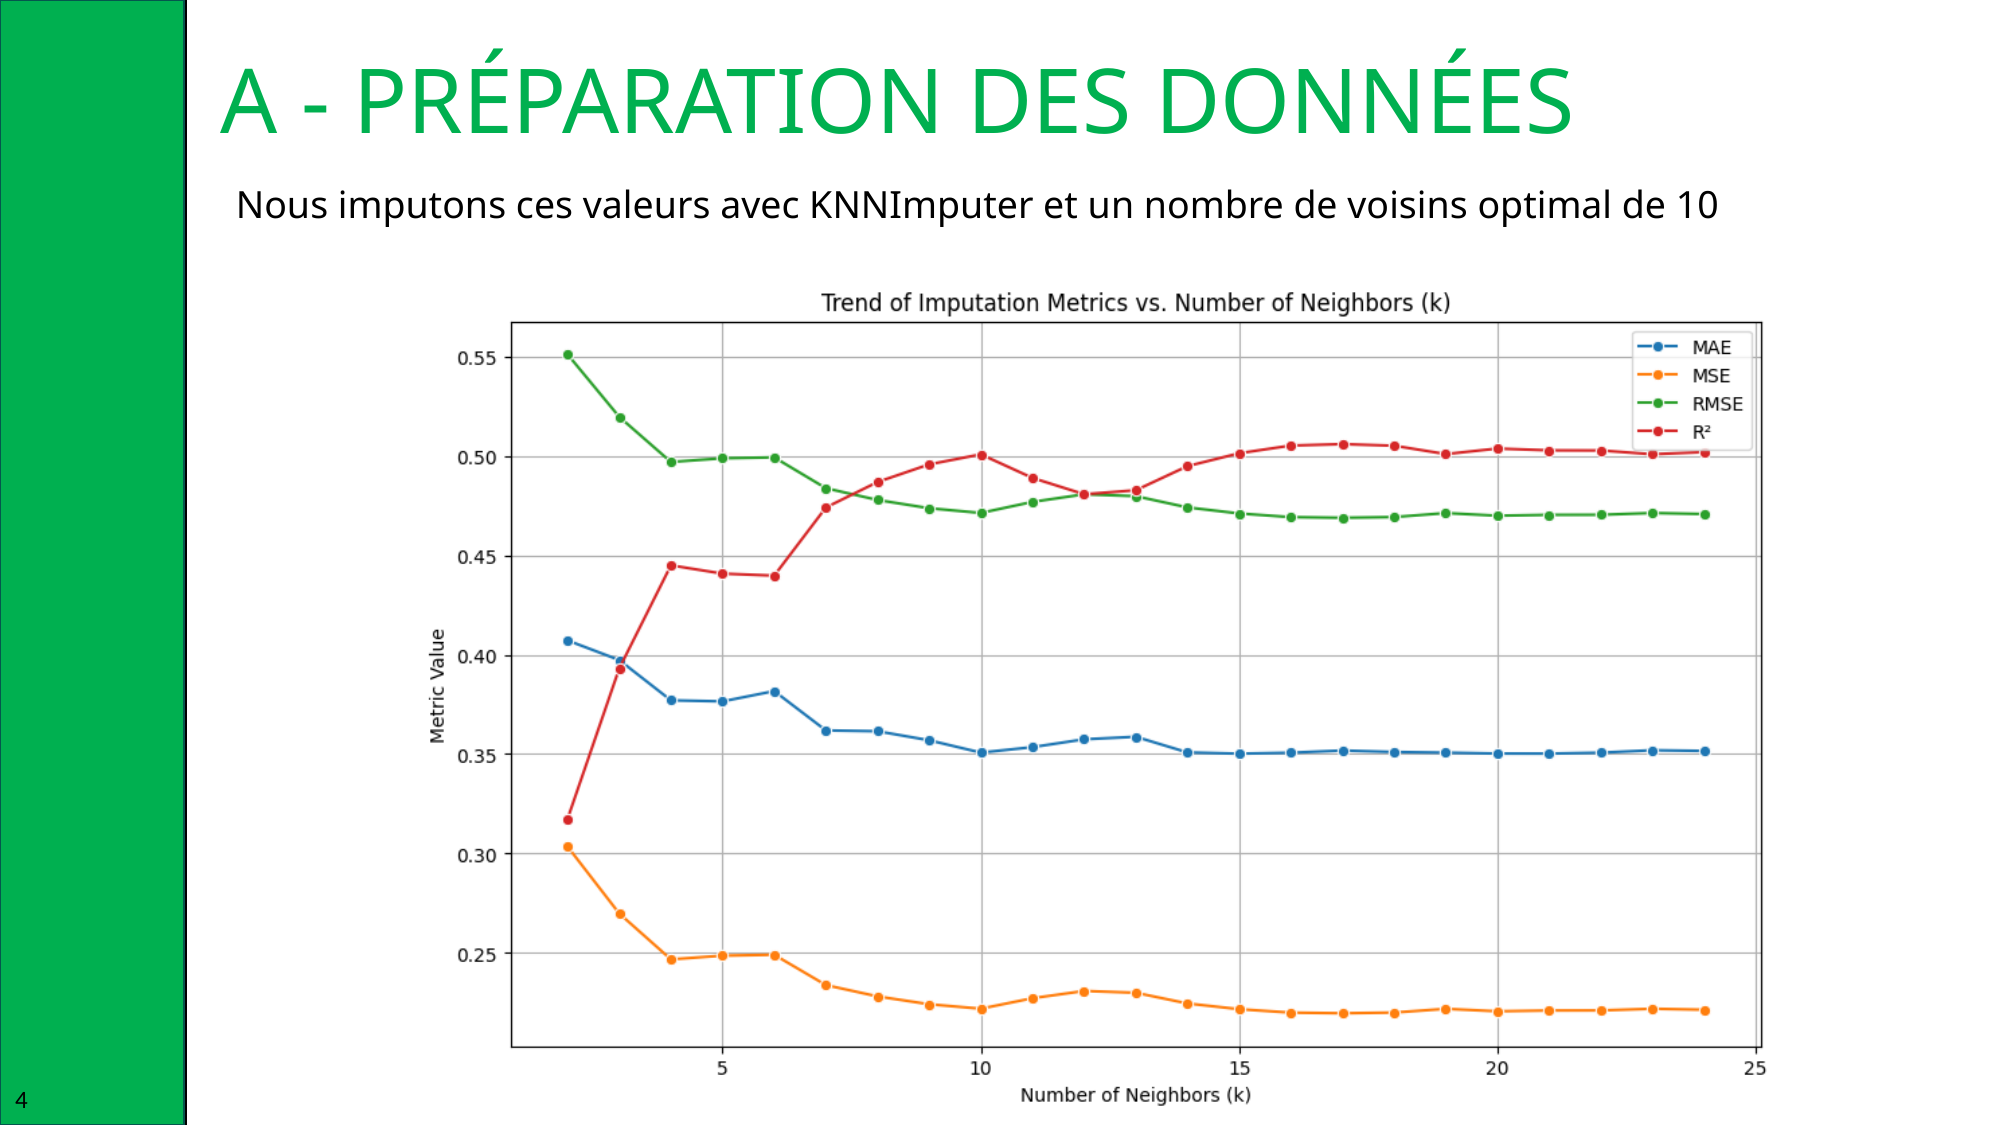

# A - Préparation des données
Nous imputons ces valeurs avec KNNImputer et un nombre de voisins optimal de 10